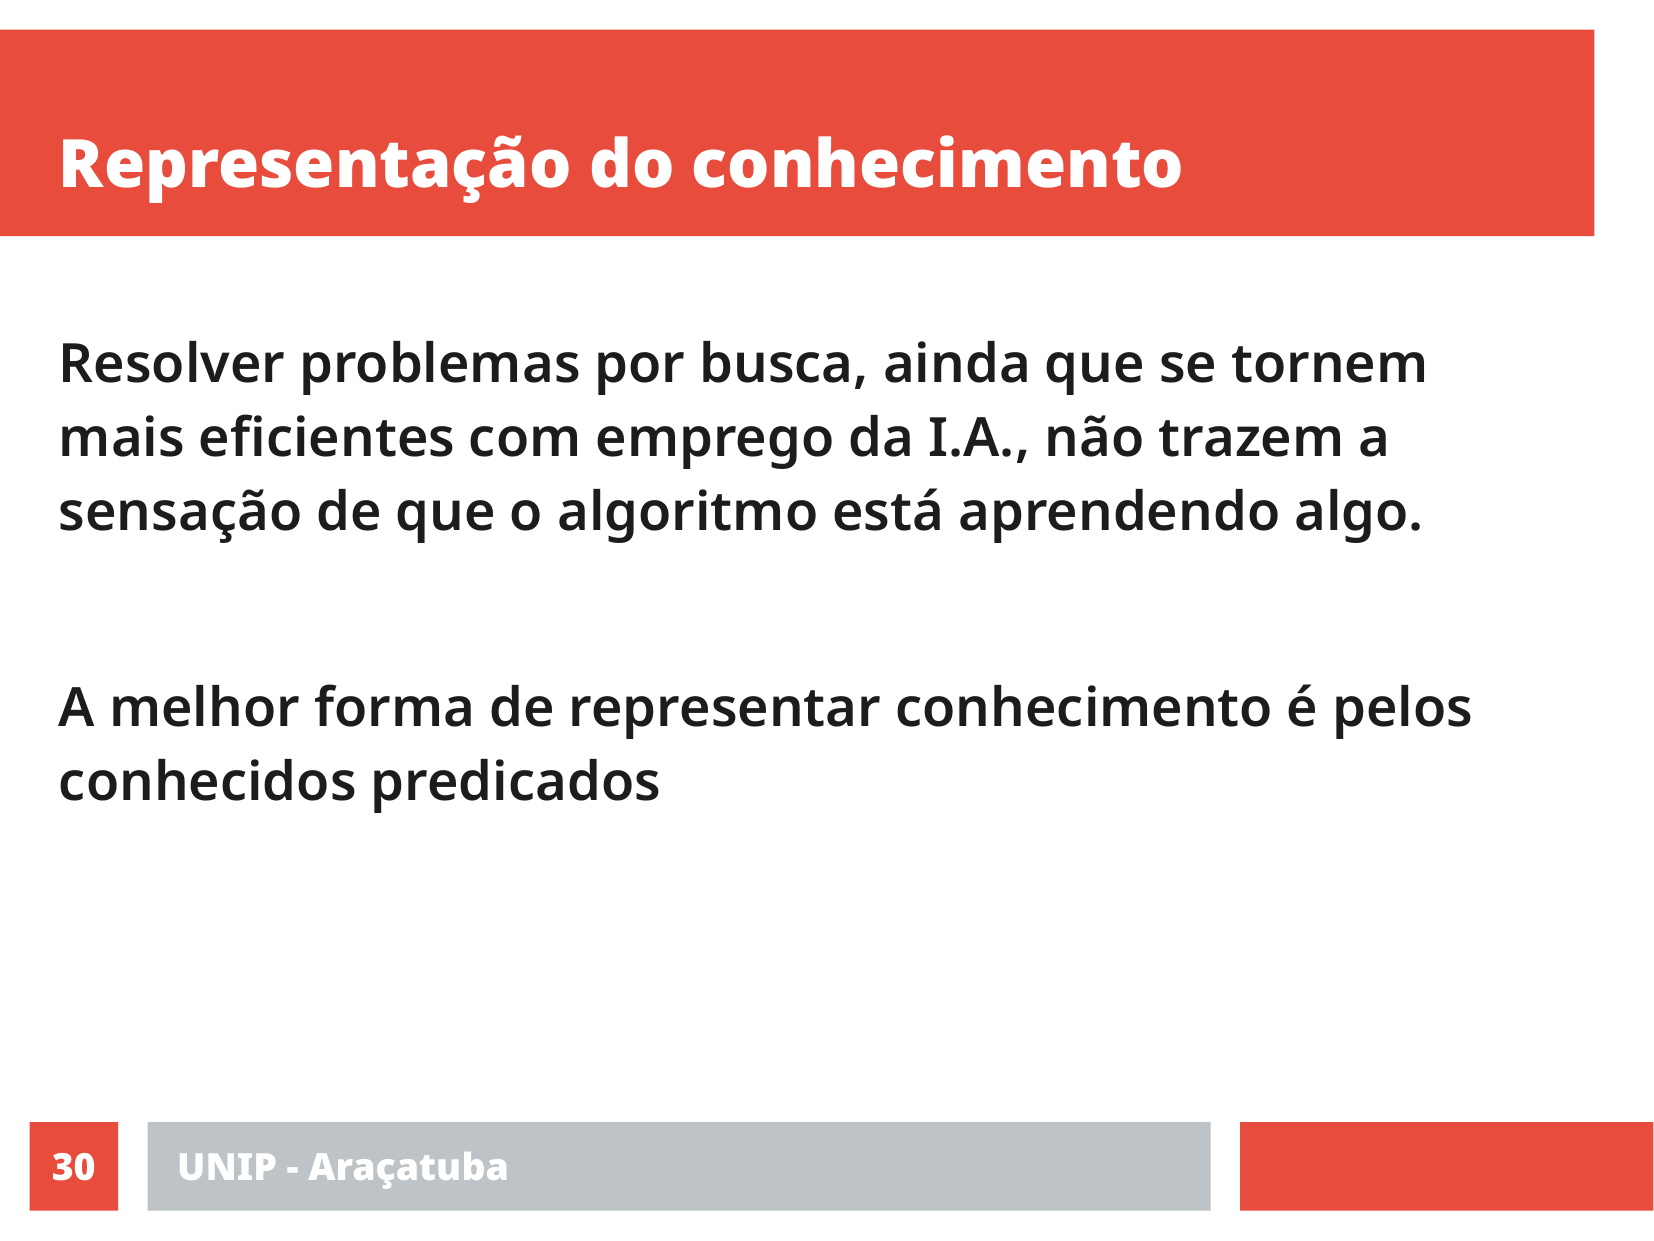

# Representação do conhecimento
Resolver problemas por busca, ainda que se tornem mais eficientes com emprego da I.A., não trazem a sensação de que o algoritmo está aprendendo algo.
A melhor forma de representar conhecimento é pelos conhecidos predicados
30
UNIP - Araçatuba